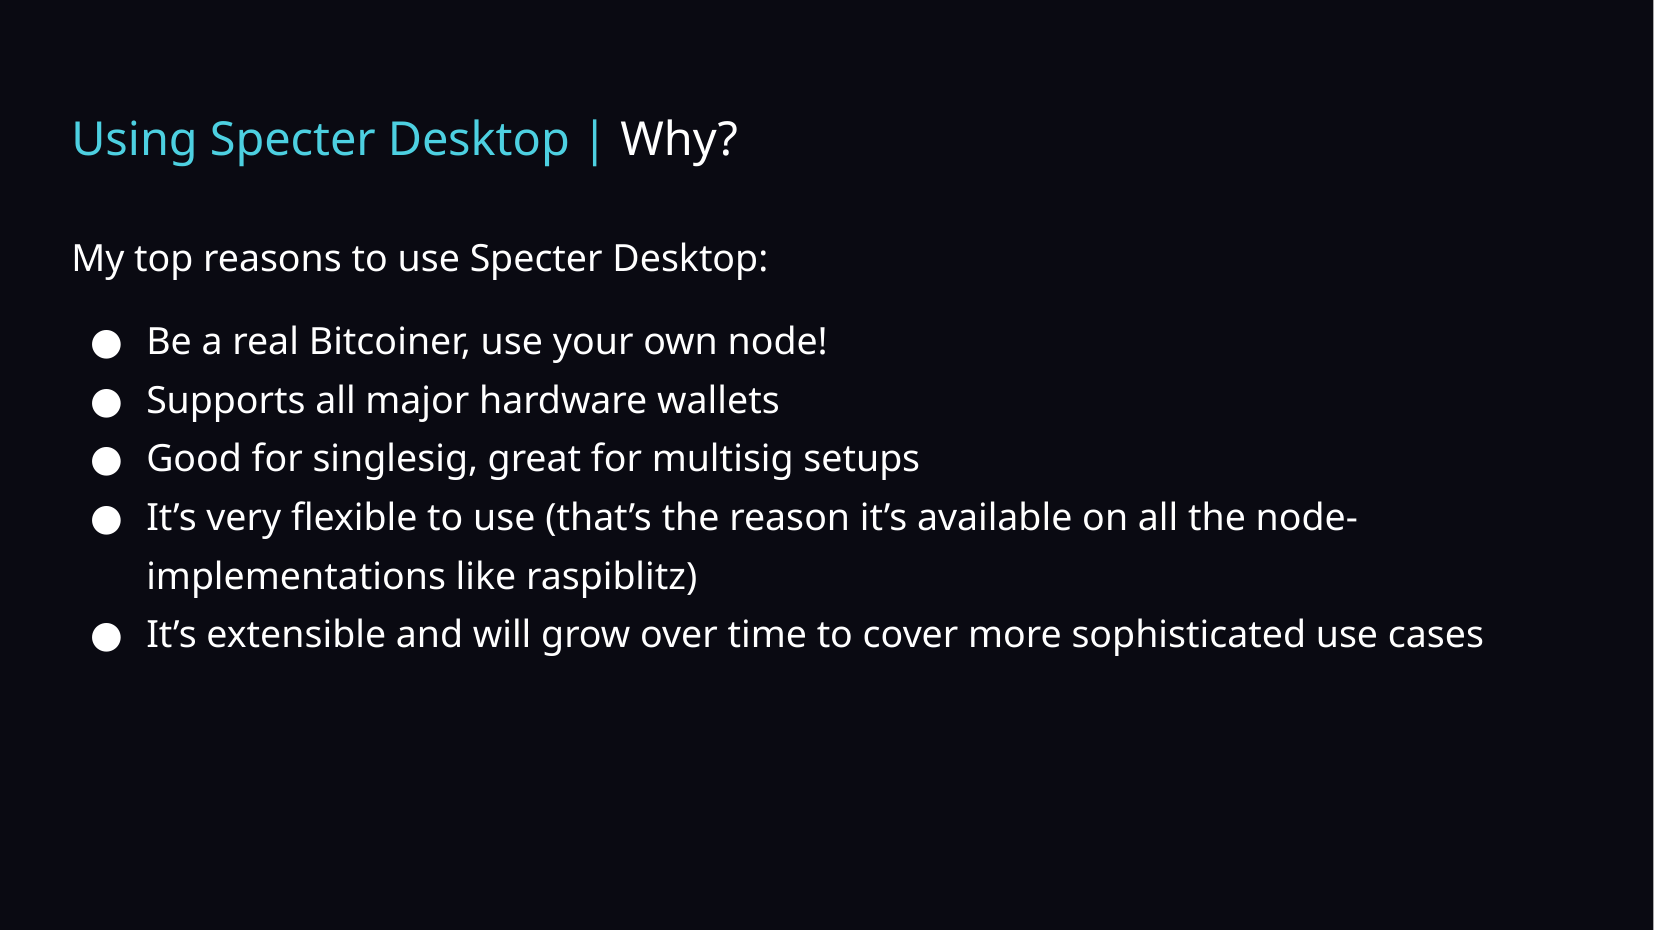

# Using Specter Desktop | Why?
My top reasons to use Specter Desktop:
Be a real Bitcoiner, use your own node!
Supports all major hardware wallets
Good for singlesig, great for multisig setups
It’s very flexible to use (that’s the reason it’s available on all the node-implementations like raspiblitz)
It’s extensible and will grow over time to cover more sophisticated use cases